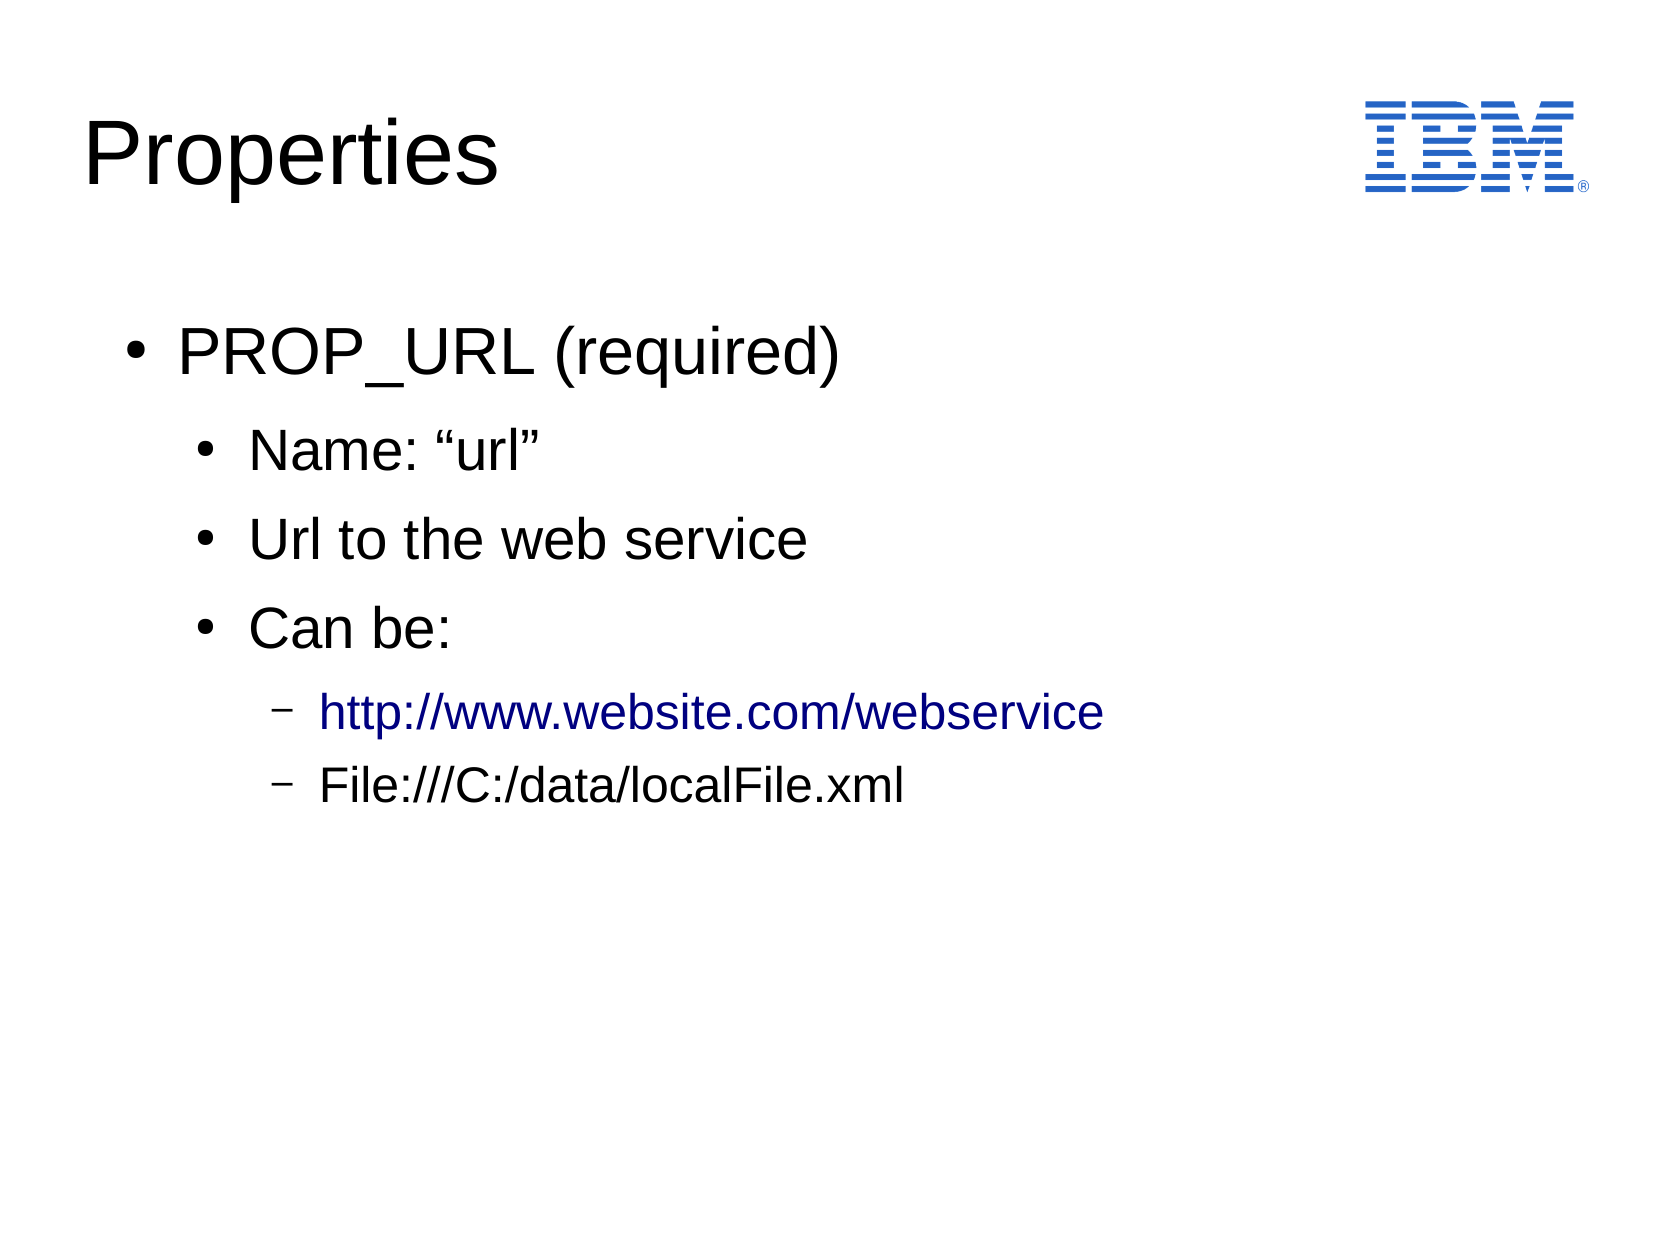

# Properties
PROP_URL (required)
Name: “url”
Url to the web service
Can be:
http://www.website.com/webservice
File:///C:/data/localFile.xml